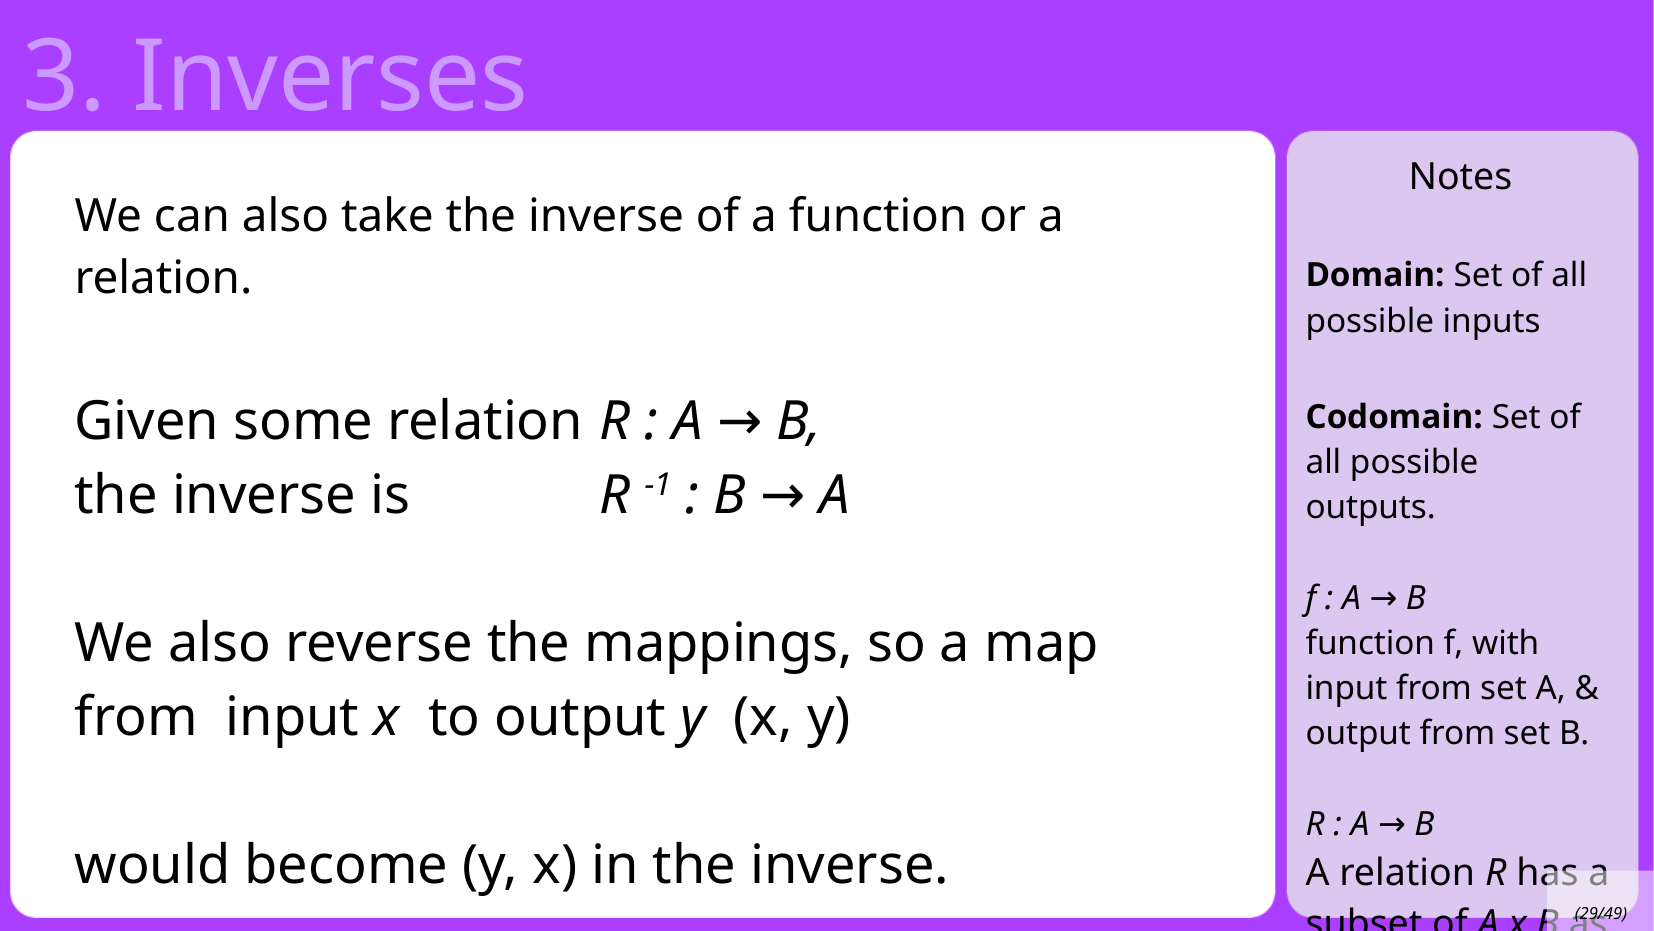

# 3. Inverses
Notes
Domain: Set of all possible inputs
Codomain: Set of all possible outputs.
f : A → B
function f, with
input from set A, &
output from set B.
R : A → B
A relation R has a subset of A x B as its rule.
We can also take the inverse of a function or a relation.
Given some relation 	R : A → B,
the inverse is 			R -1 : B → A
We also reverse the mappings, so a map from input x to output y (x, y)
would become (y, x) in the inverse.